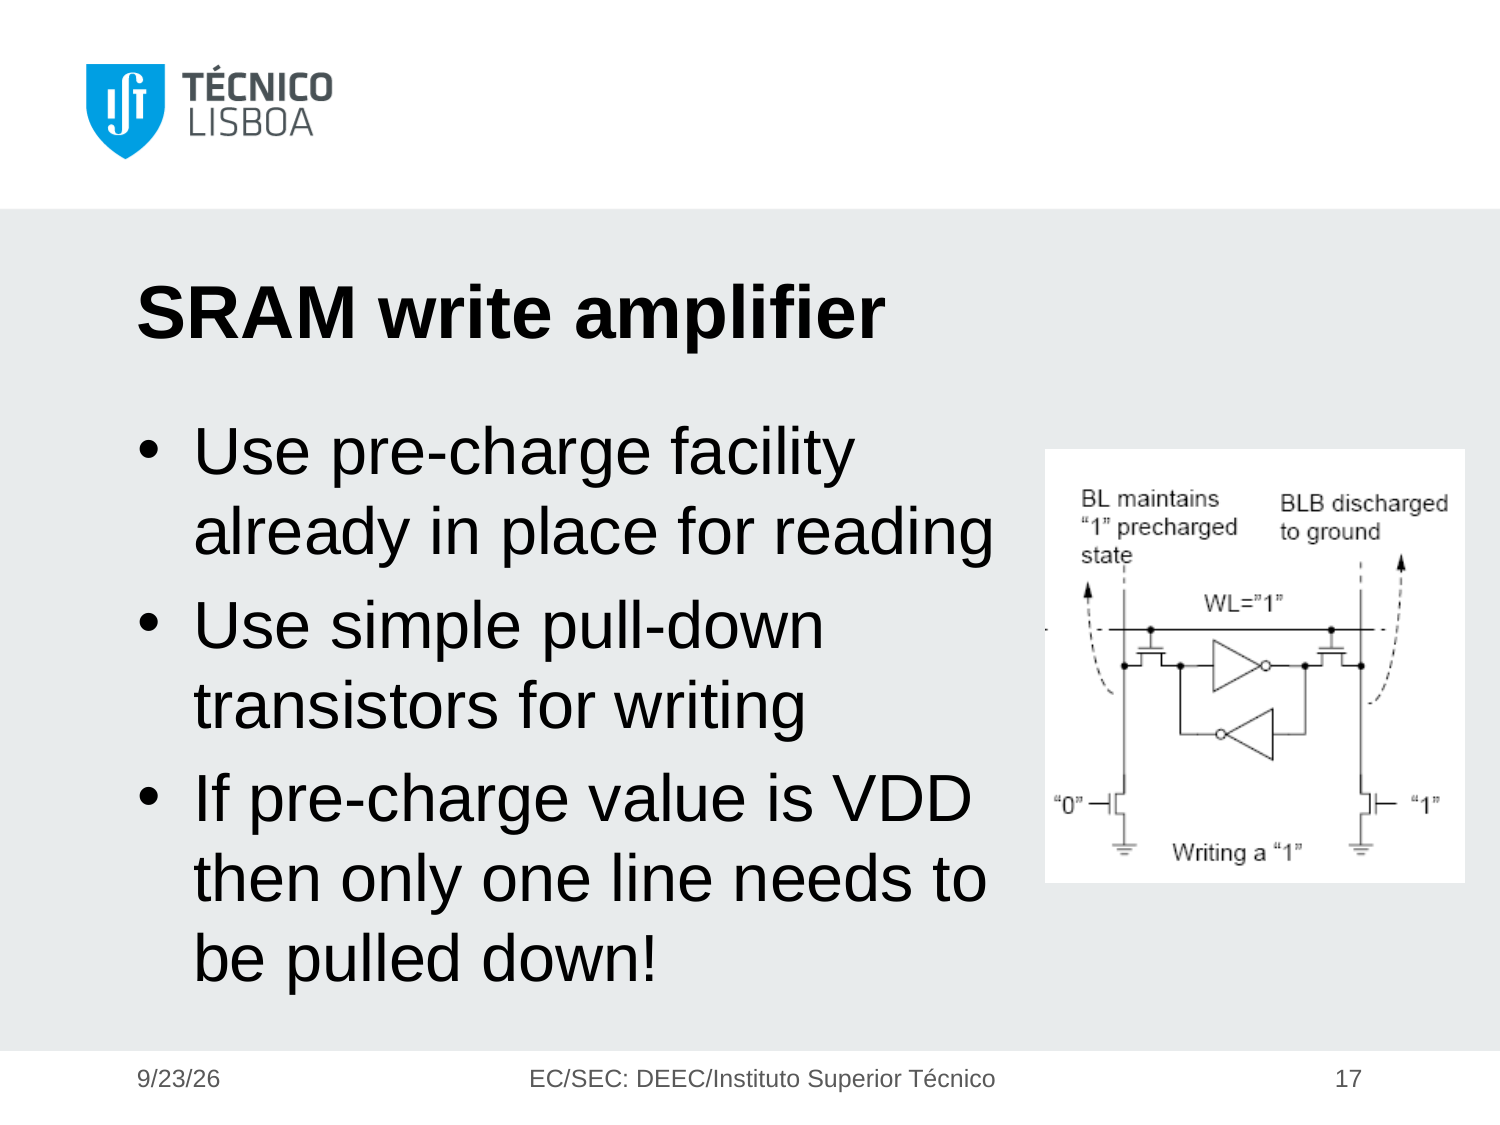

# SRAM write amplifier
Use pre-charge facility already in place for reading
Use simple pull-down transistors for writing
If pre-charge value is VDD then only one line needs to be pulled down!
EC/SEC: DEEC/Instituto Superior Técnico